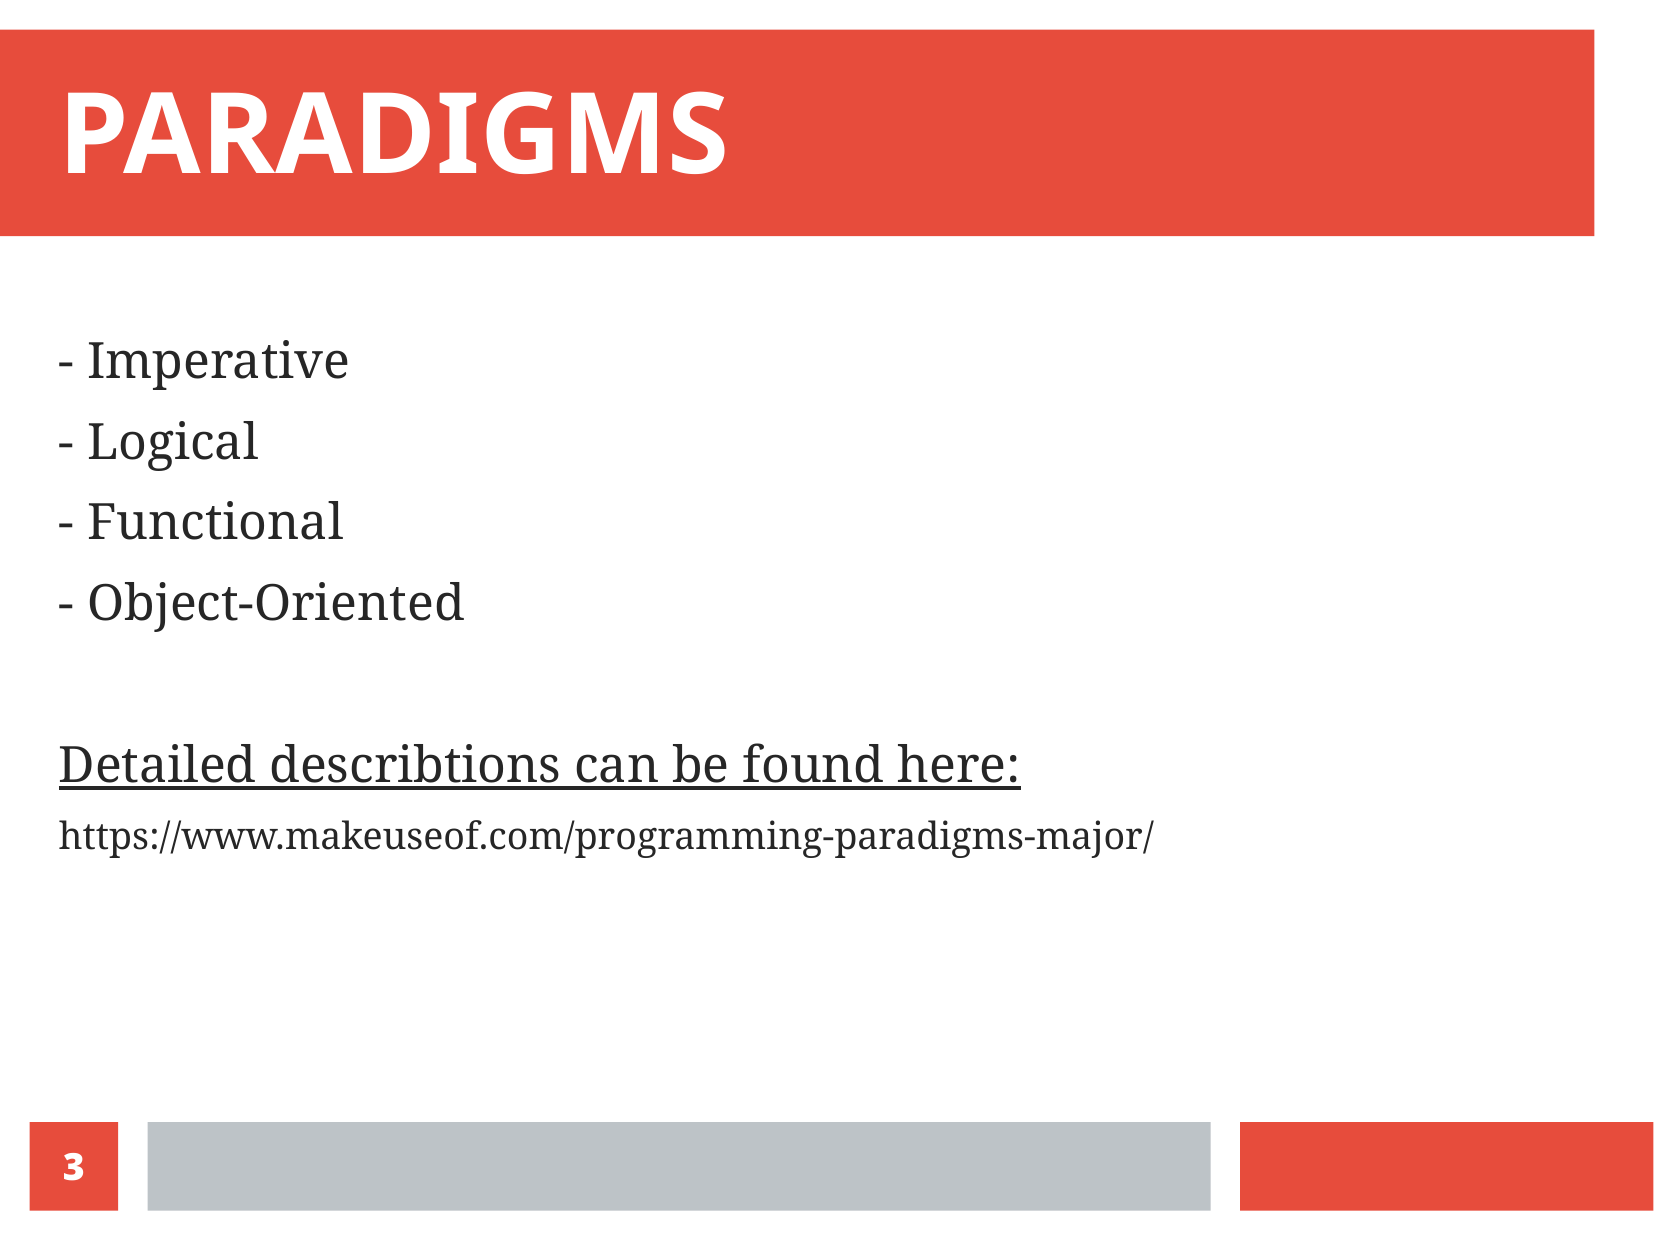

# PROGRAMMING PARADIGMS
- Imperative
- Logical
- Functional
- Object-Oriented
Detailed describtions can be found here:
https://www.makeuseof.com/programming-paradigms-major/
3